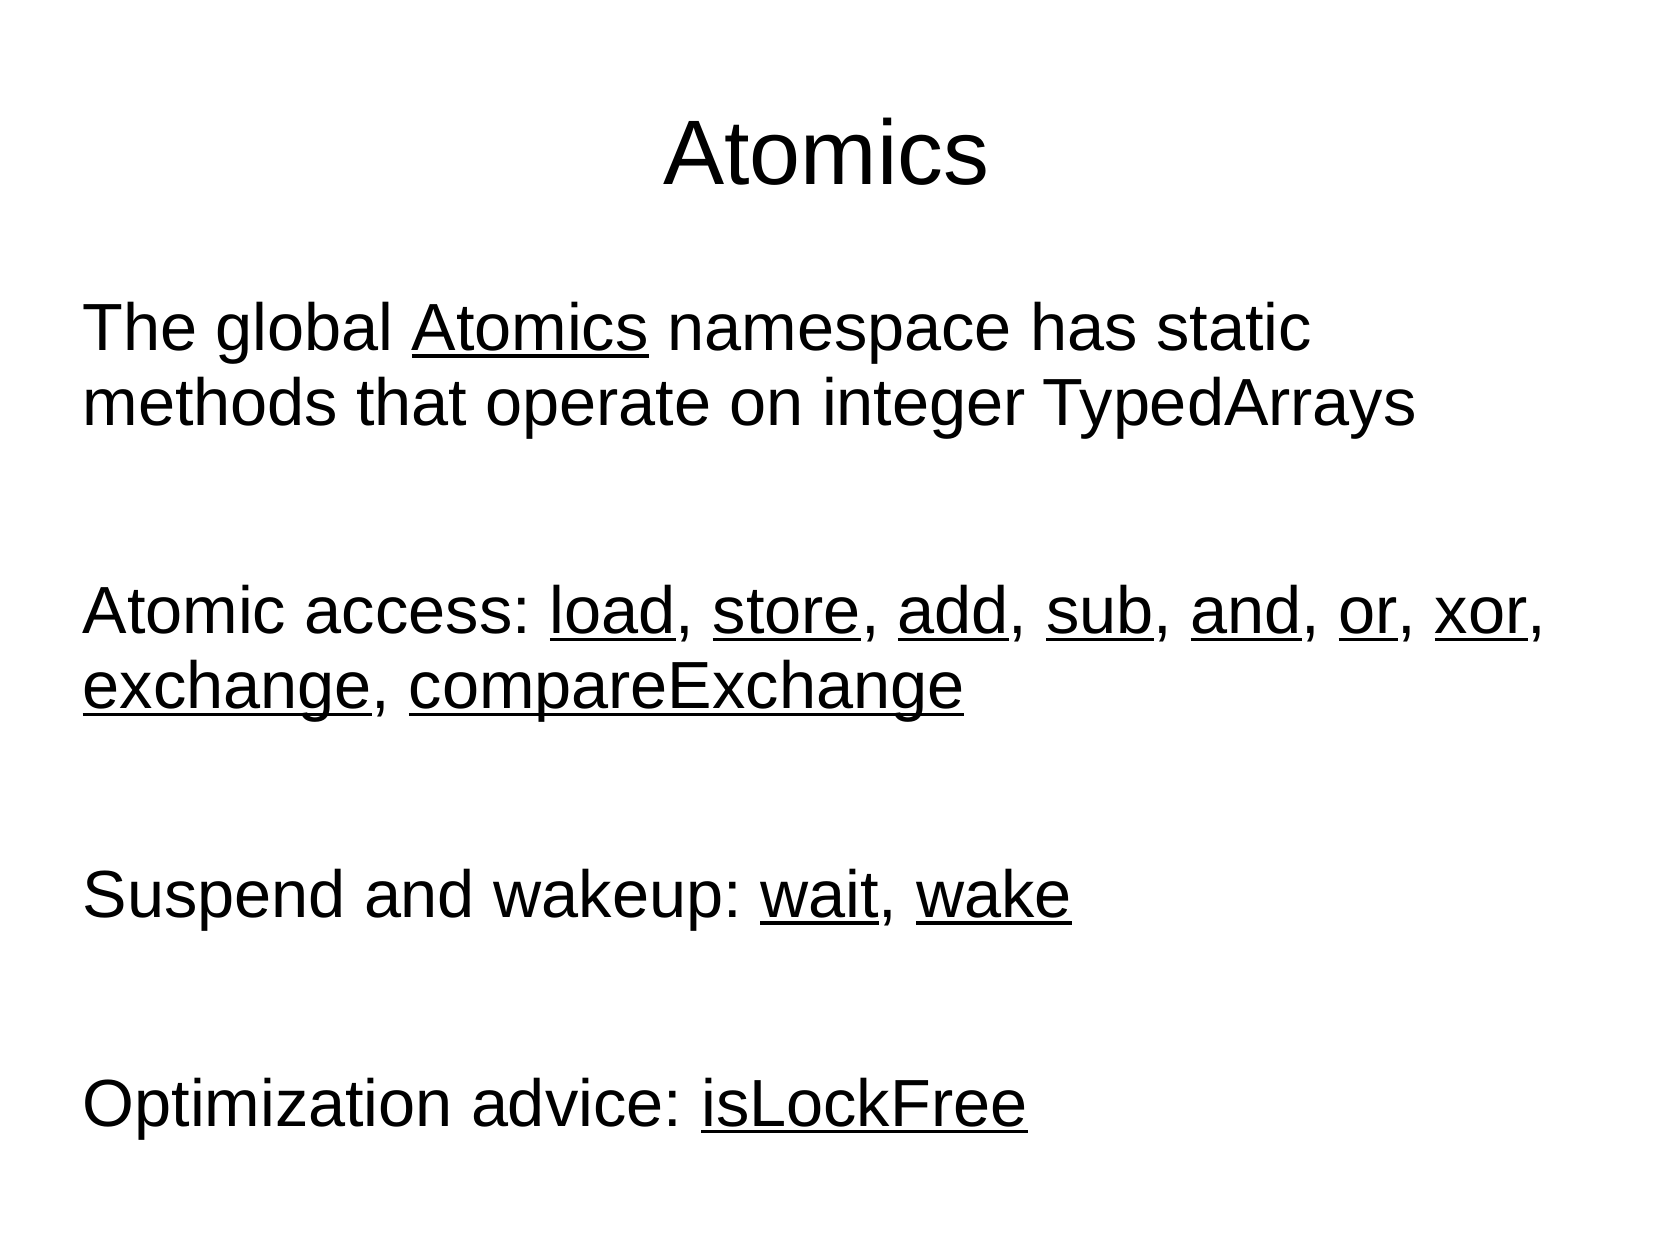

# Atomics
The global Atomics namespace has static methods that operate on integer TypedArrays
Atomic access: load, store, add, sub, and, or, xor, exchange, compareExchange
Suspend and wakeup: wait, wake
Optimization advice: isLockFree